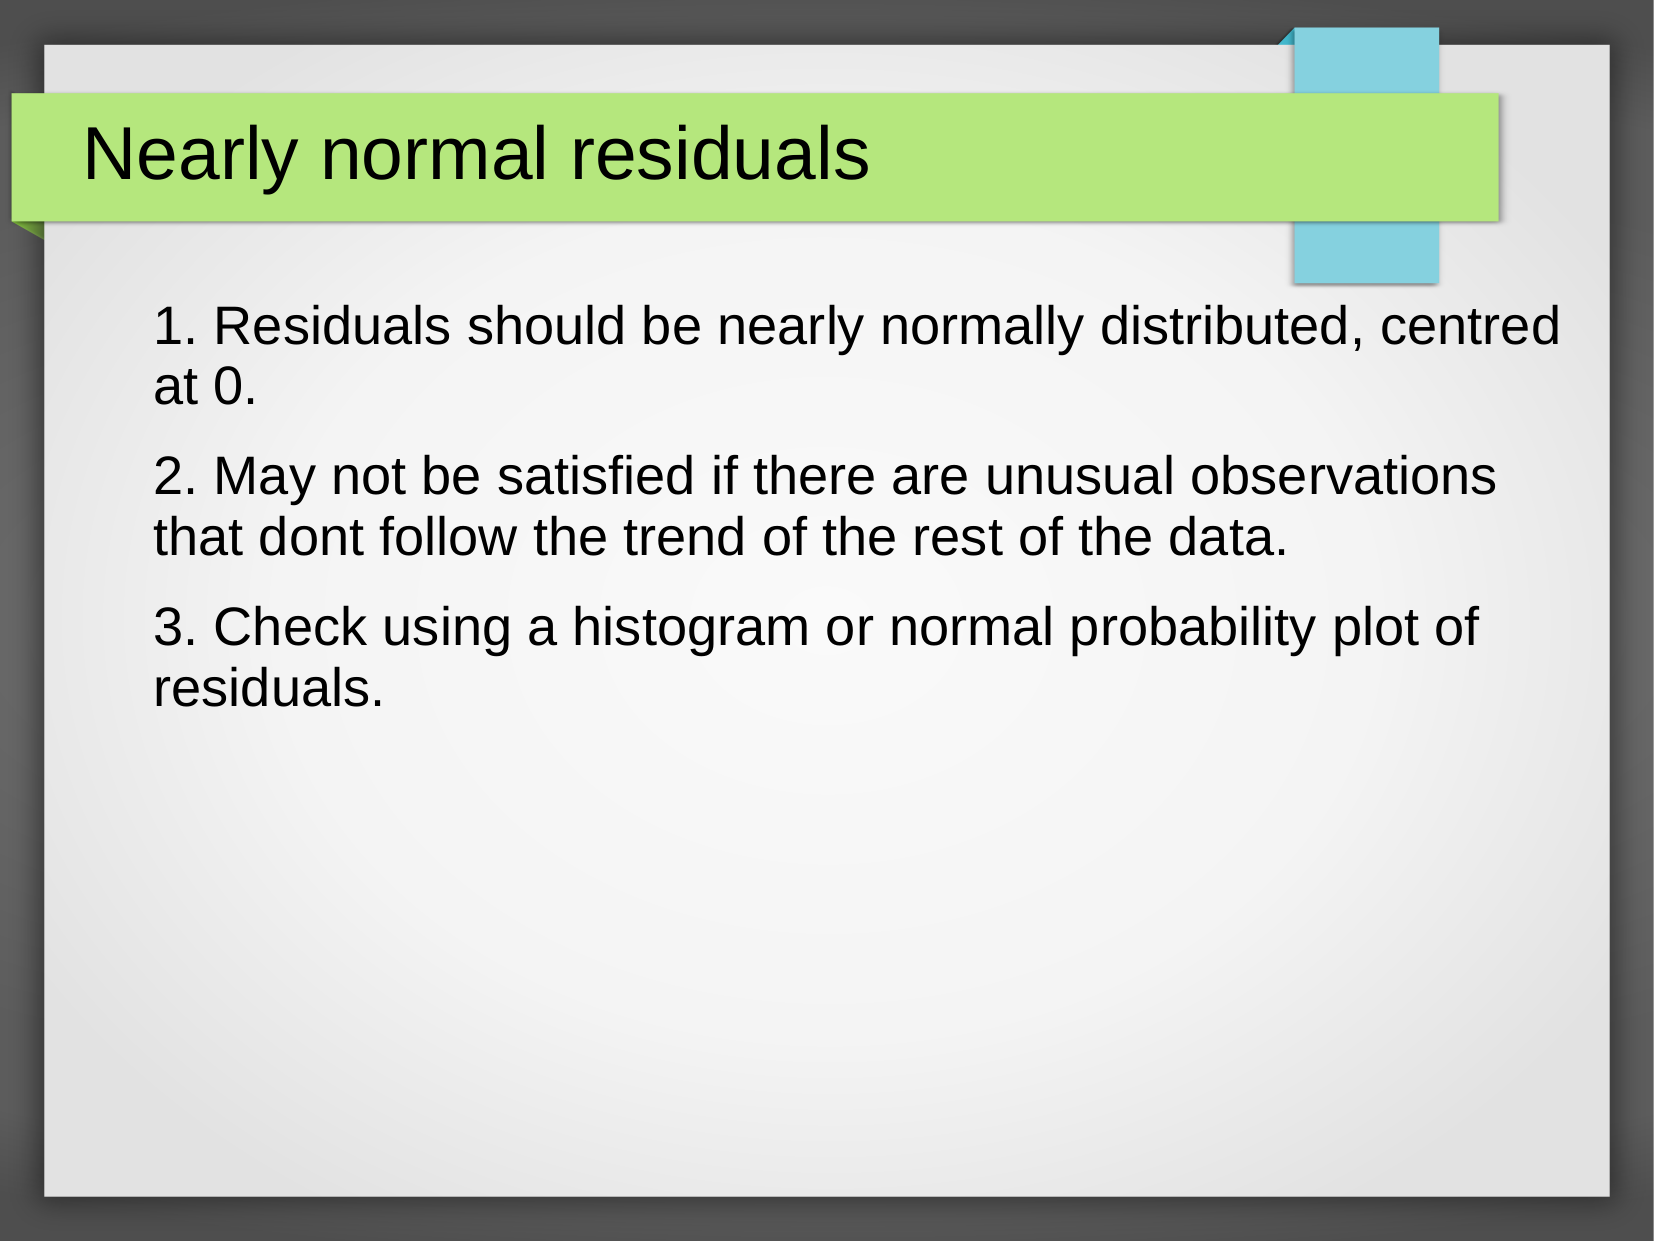

# Nearly normal residuals
1. Residuals should be nearly normally distributed, centred at 0.
2. May not be satisfied if there are unusual observations that dont follow the trend of the rest of the data.
3. Check using a histogram or normal probability plot of residuals.